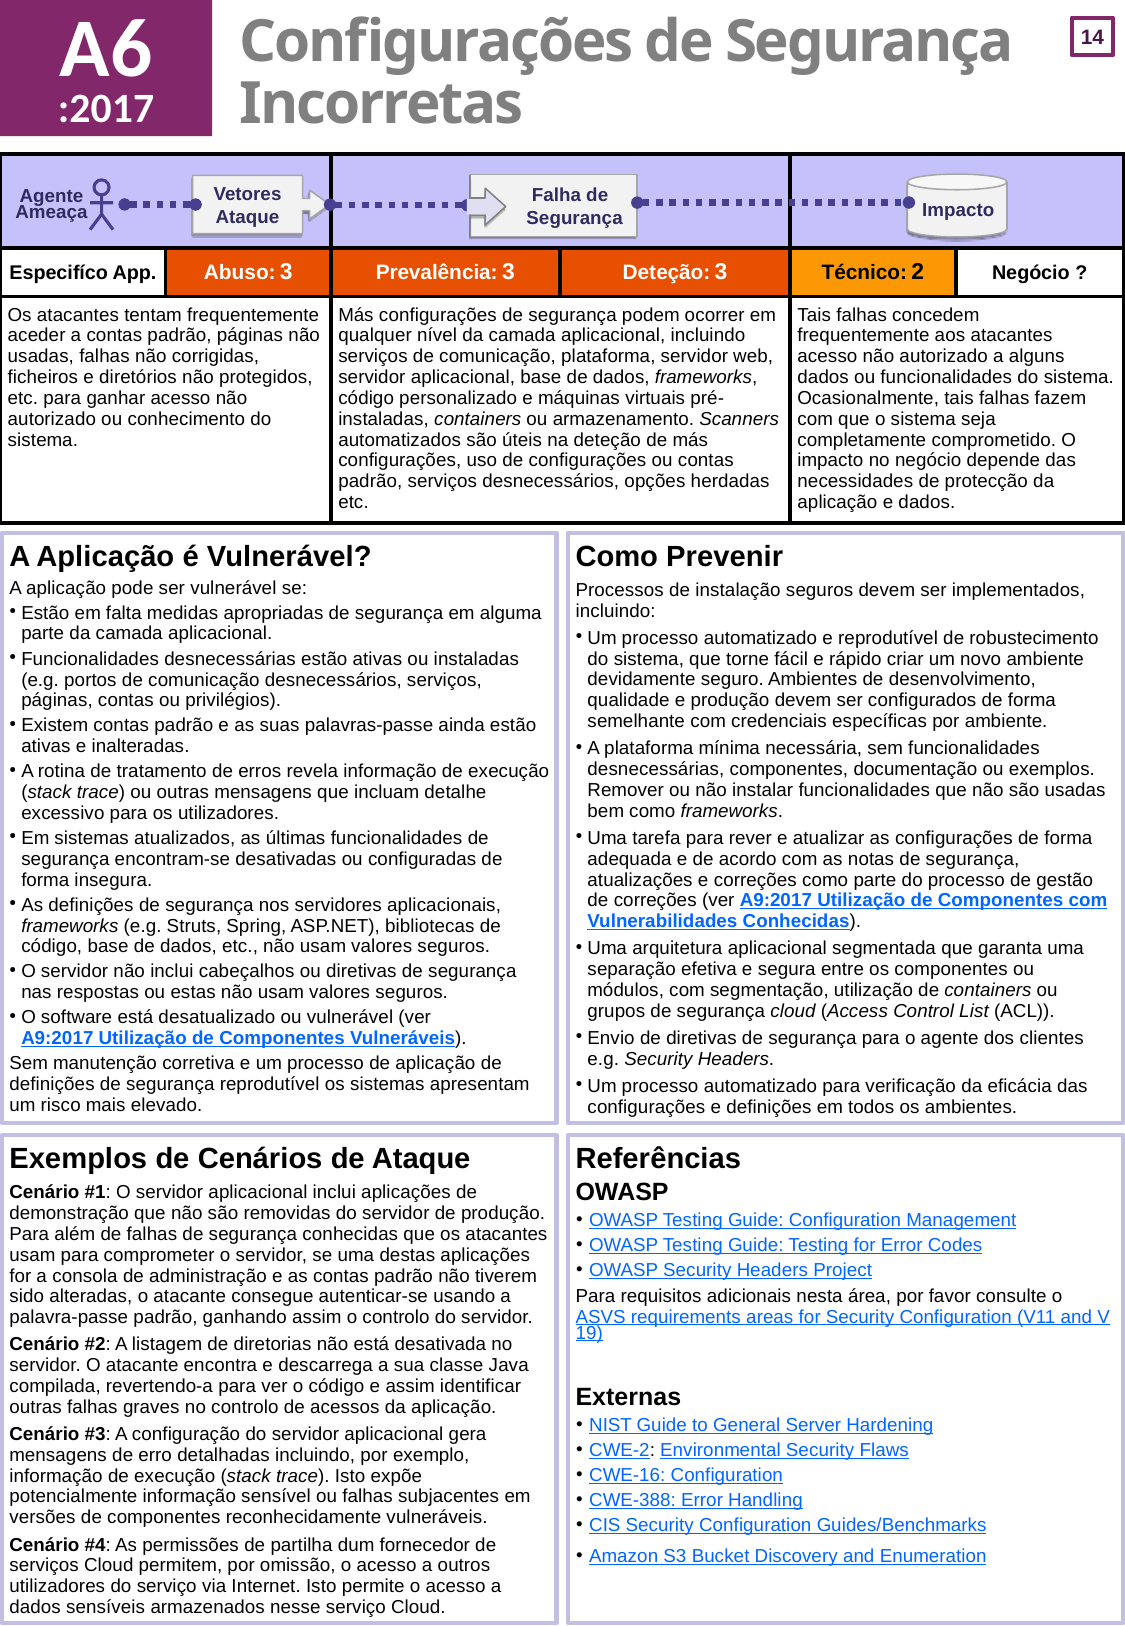

A6
:2017
Configurações de Segurança Incorretas
| | | | | | |
| --- | --- | --- | --- | --- | --- |
| Especifíco App. | Abuso: 3 | Prevalência: 3 | Deteção: 3 | Técnico: 2 | Negócio ? |
| Os atacantes tentam frequentemente aceder a contas padrão, páginas não usadas, falhas não corrigidas, ficheiros e diretórios não protegidos, etc. para ganhar acesso não autorizado ou conhecimento do sistema. | | Más configurações de segurança podem ocorrer em qualquer nível da camada aplicacional, incluindo serviços de comunicação, plataforma, servidor web, servidor aplicacional, base de dados, frameworks, código personalizado e máquinas virtuais pré-instaladas, containers ou armazenamento. Scanners automatizados são úteis na deteção de más configurações, uso de configurações ou contas padrão, serviços desnecessários, opções herdadas etc. | | Tais falhas concedem frequentemente aos atacantes acesso não autorizado a alguns dados ou funcionalidades do sistema. Ocasionalmente, tais falhas fazem com que o sistema seja completamente comprometido. O impacto no negócio depende das necessidades de protecção da aplicação e dados. | |
Impacto
 Falha de
 Segurança
Vetores
Ataque
Agente
Ameaça
A Aplicação é Vulnerável?
A aplicação pode ser vulnerável se:
Estão em falta medidas apropriadas de segurança em alguma parte da camada aplicacional.
Funcionalidades desnecessárias estão ativas ou instaladas (e.g. portos de comunicação desnecessários, serviços, páginas, contas ou privilégios).
Existem contas padrão e as suas palavras-passe ainda estão ativas e inalteradas.
A rotina de tratamento de erros revela informação de execução (stack trace) ou outras mensagens que incluam detalhe excessivo para os utilizadores.
Em sistemas atualizados, as últimas funcionalidades de segurança encontram-se desativadas ou configuradas de forma insegura.
As definições de segurança nos servidores aplicacionais, frameworks (e.g. Struts, Spring, ASP.NET), bibliotecas de código, base de dados, etc., não usam valores seguros.
O servidor não inclui cabeçalhos ou diretivas de segurança nas respostas ou estas não usam valores seguros.
O software está desatualizado ou vulnerável (ver A9:2017 Utilização de Componentes Vulneráveis).
Sem manutenção corretiva e um processo de aplicação de definições de segurança reprodutível os sistemas apresentam um risco mais elevado.
Como Prevenir
Processos de instalação seguros devem ser implementados, incluindo:
Um processo automatizado e reprodutível de robustecimento do sistema, que torne fácil e rápido criar um novo ambiente devidamente seguro. Ambientes de desenvolvimento, qualidade e produção devem ser configurados de forma semelhante com credenciais específicas por ambiente.
A plataforma mínima necessária, sem funcionalidades desnecessárias, componentes, documentação ou exemplos. Remover ou não instalar funcionalidades que não são usadas bem como frameworks.
Uma tarefa para rever e atualizar as configurações de forma adequada e de acordo com as notas de segurança, atualizações e correções como parte do processo de gestão de correções (ver A9:2017 Utilização de Componentes com Vulnerabilidades Conhecidas).
Uma arquitetura aplicacional segmentada que garanta uma separação efetiva e segura entre os componentes ou módulos, com segmentação, utilização de containers ou grupos de segurança cloud (Access Control List (ACL)).
Envio de diretivas de segurança para o agente dos clientes e.g. Security Headers.
Um processo automatizado para verificação da eficácia das configurações e definições em todos os ambientes.
Exemplos de Cenários de Ataque
Cenário #1: O servidor aplicacional inclui aplicações de demonstração que não são removidas do servidor de produção. Para além de falhas de segurança conhecidas que os atacantes usam para comprometer o servidor, se uma destas aplicações for a consola de administração e as contas padrão não tiverem sido alteradas, o atacante consegue autenticar-se usando a palavra-passe padrão, ganhando assim o controlo do servidor.
Cenário #2: A listagem de diretorias não está desativada no servidor. O atacante encontra e descarrega a sua classe Java compilada, revertendo-a para ver o código e assim identificar outras falhas graves no controlo de acessos da aplicação.
Cenário #3: A configuração do servidor aplicacional gera mensagens de erro detalhadas incluindo, por exemplo, informação de execução (stack trace). Isto expõe potencialmente informação sensível ou falhas subjacentes em versões de componentes reconhecidamente vulneráveis.
Cenário #4: As permissões de partilha dum fornecedor de serviços Cloud permitem, por omissão, o acesso a outros utilizadores do serviço via Internet. Isto permite o acesso a dados sensíveis armazenados nesse serviço Cloud.
Referências
OWASP
OWASP Testing Guide: Configuration Management
OWASP Testing Guide: Testing for Error Codes
OWASP Security Headers Project
Para requisitos adicionais nesta área, por favor consulte o ASVS requirements areas for Security Configuration (V11 and V19)
Externas
NIST Guide to General Server Hardening
CWE-2: Environmental Security Flaws
CWE-16: Configuration
CWE-388: Error Handling
CIS Security Configuration Guides/Benchmarks
Amazon S3 Bucket Discovery and Enumeration